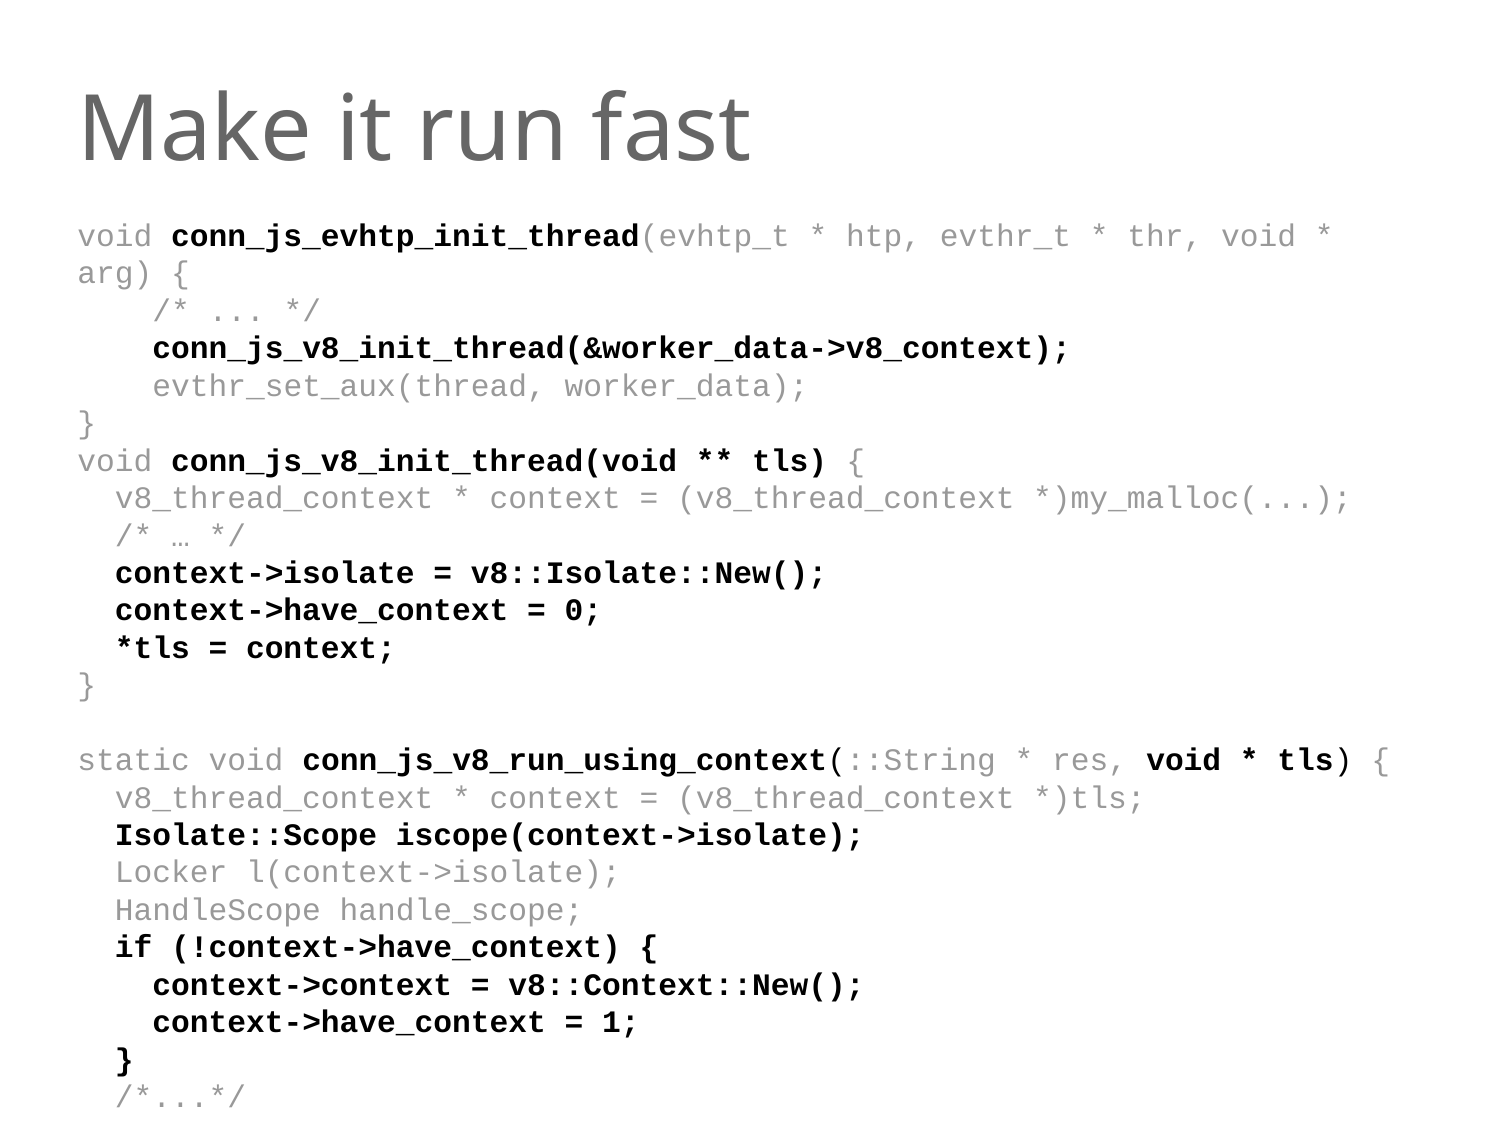

# Make it run fast
void conn_js_evhtp_init_thread(evhtp_t * htp, evthr_t * thr, void * arg) {
 /* ... */
 conn_js_v8_init_thread(&worker_data->v8_context);
 evthr_set_aux(thread, worker_data);
}
void conn_js_v8_init_thread(void ** tls) {
 v8_thread_context * context = (v8_thread_context *)my_malloc(...);
 /* … */
 context->isolate = v8::Isolate::New();
 context->have_context = 0;
 *tls = context;
}
static void conn_js_v8_run_using_context(::String * res, void * tls) {
 v8_thread_context * context = (v8_thread_context *)tls;
 Isolate::Scope iscope(context->isolate);
 Locker l(context->isolate);
 HandleScope handle_scope;
 if (!context->have_context) {
 context->context = v8::Context::New();
 context->have_context = 1;
 }
 /*...*/